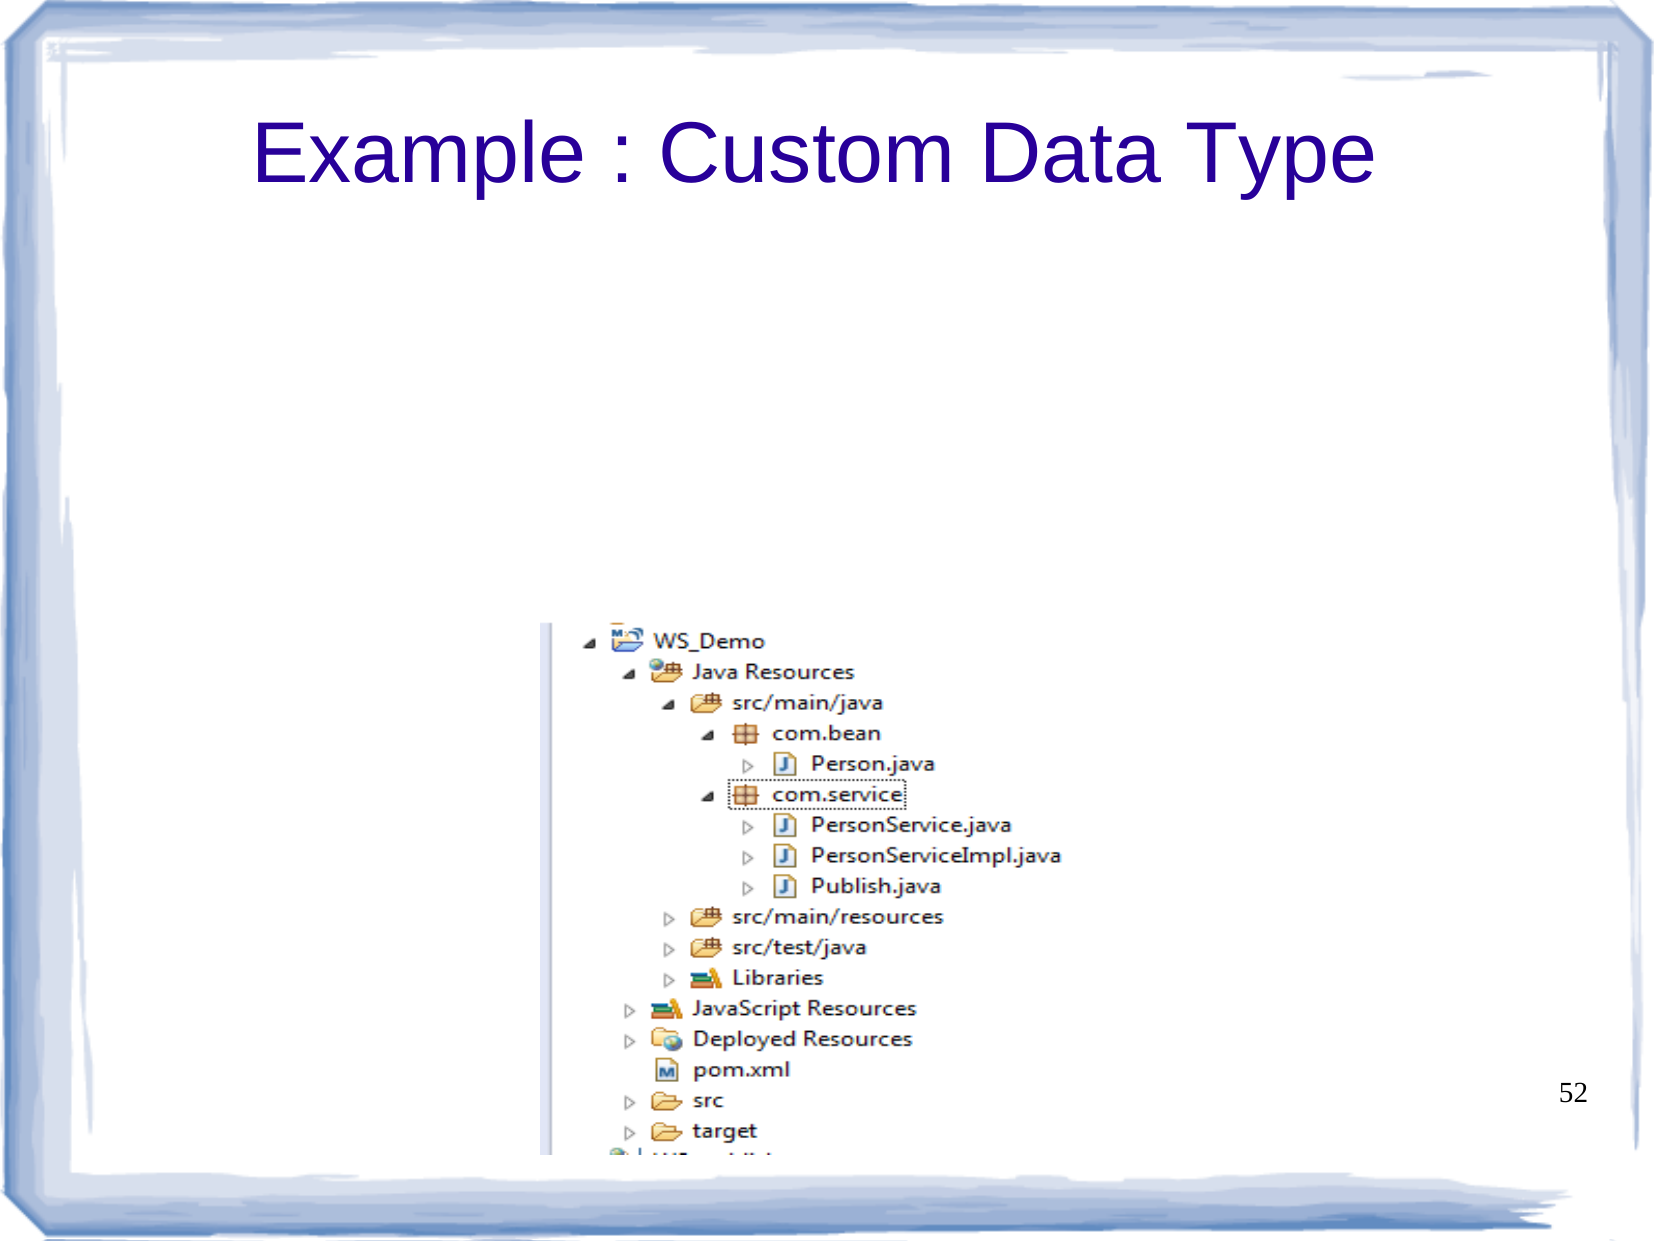

# Example : Custom Data Type
52